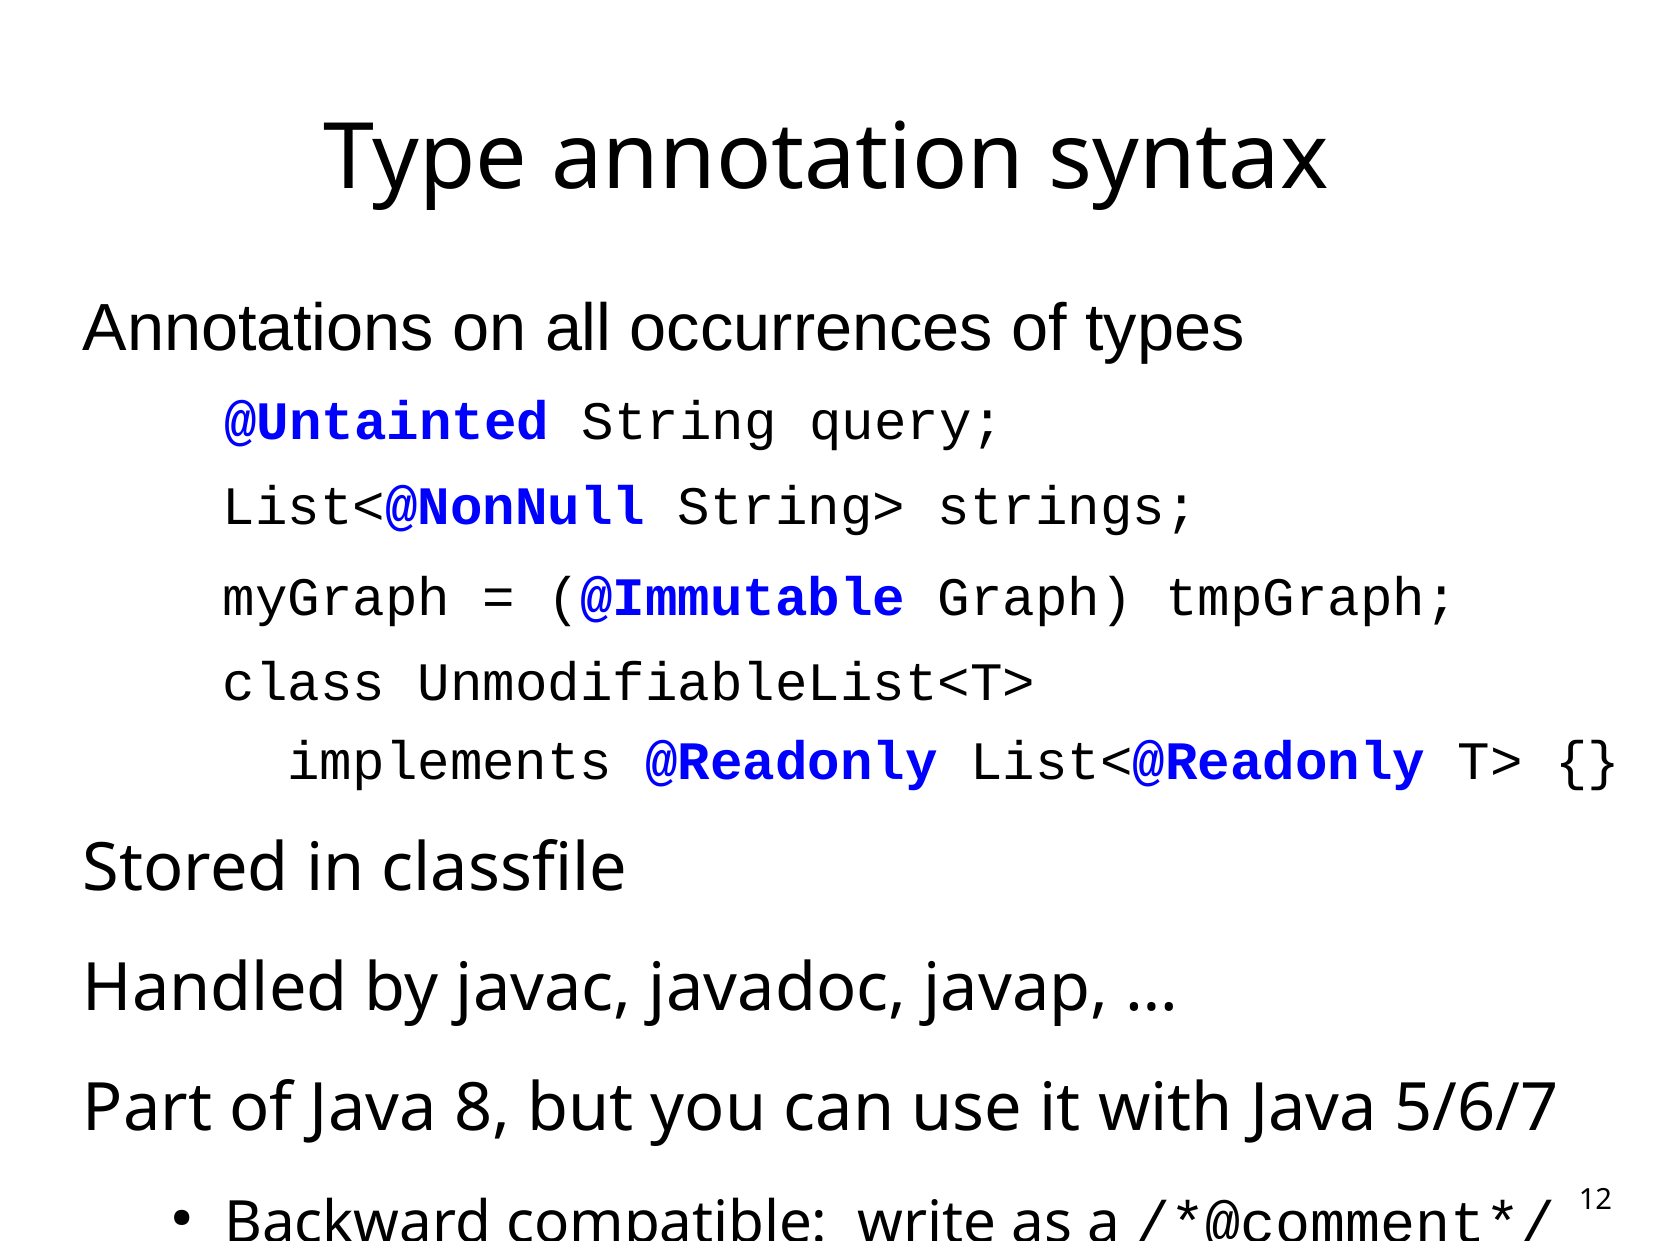

# Type annotation syntax
Annotations on all occurrences of types
@Untainted String query;
 List<@NonNull String> strings;
 myGraph = (@Immutable Graph) tmpGraph;
 class UnmodifiableList<T>
 implements @Readonly List<@Readonly T> {}
Stored in classfile
Handled by javac, javadoc, javap, …
Part of Java 8, but you can use it with Java 5/6/7
Backward compatible: write as a /*@comment*/
12